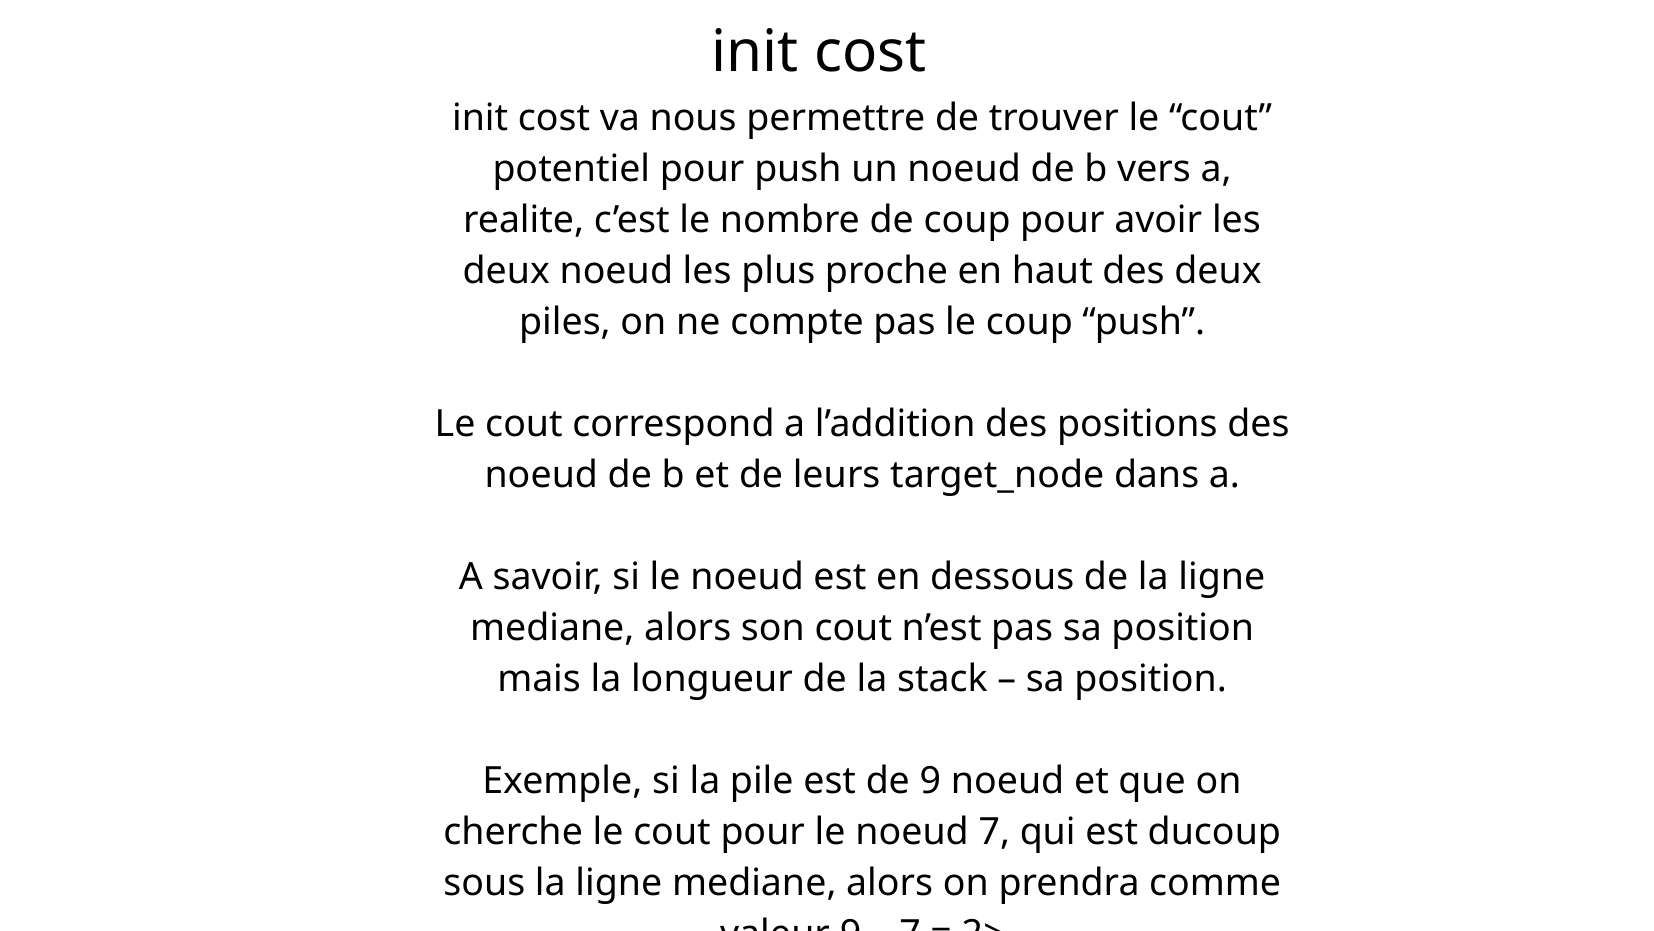

# init cost
init cost va nous permettre de trouver le “cout” potentiel pour push un noeud de b vers a, realite, c’est le nombre de coup pour avoir les deux noeud les plus proche en haut des deux piles, on ne compte pas le coup “push”.
Le cout correspond a l’addition des positions des noeud de b et de leurs target_node dans a.
A savoir, si le noeud est en dessous de la ligne mediane, alors son cout n’est pas sa position mais la longueur de la stack – sa position.
Exemple, si la pile est de 9 noeud et que on cherche le cout pour le noeud 7, qui est ducoup sous la ligne mediane, alors on prendra comme valeur 9 – 7 = 2>
2 + la position du noeud target dans la stack a.